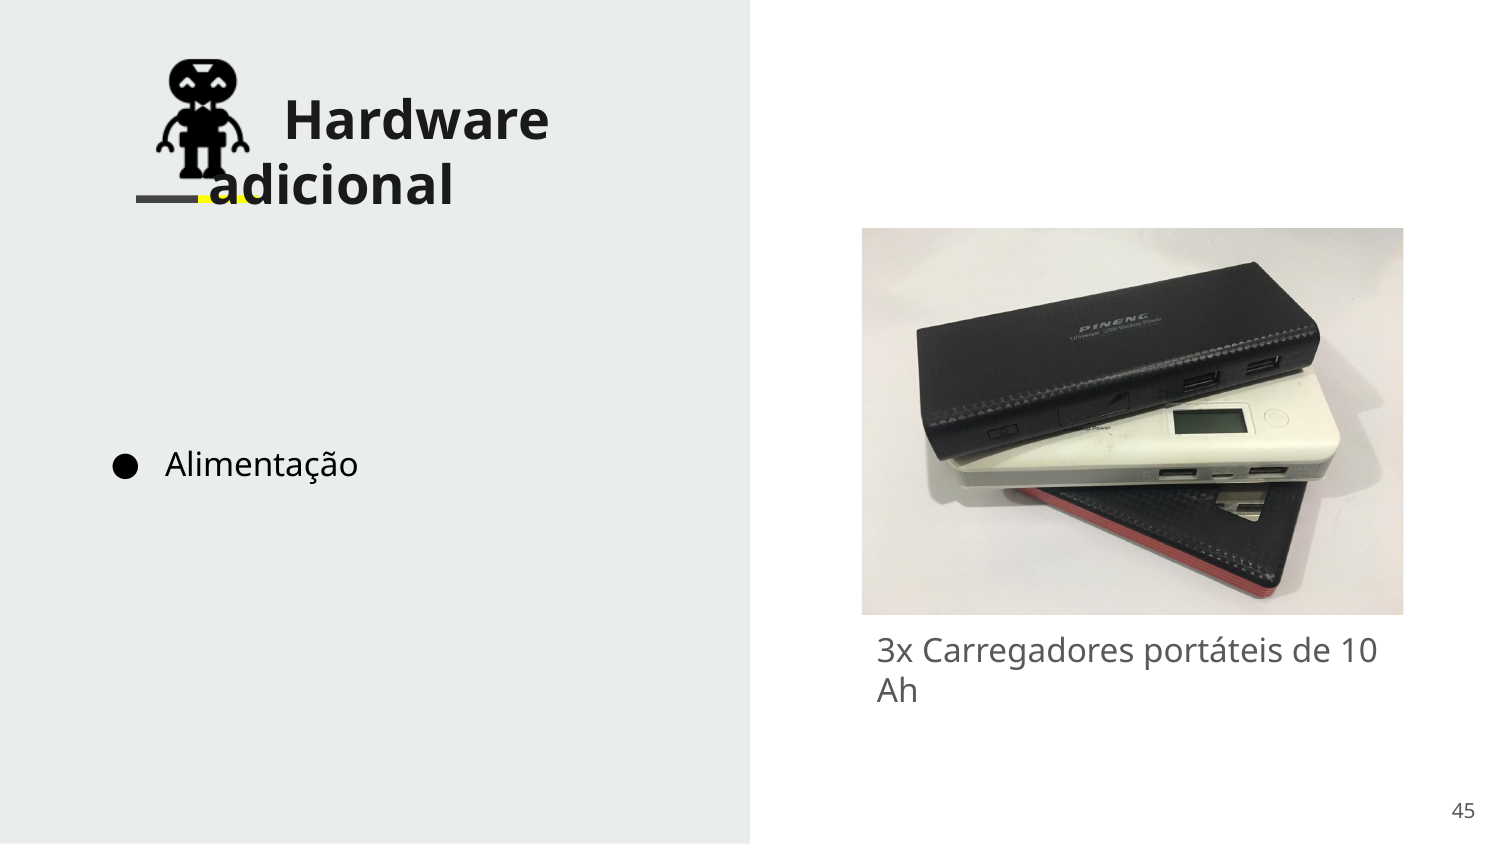

Hardware
adicional
# Alimentação
3x Carregadores portáteis de 10 Ah